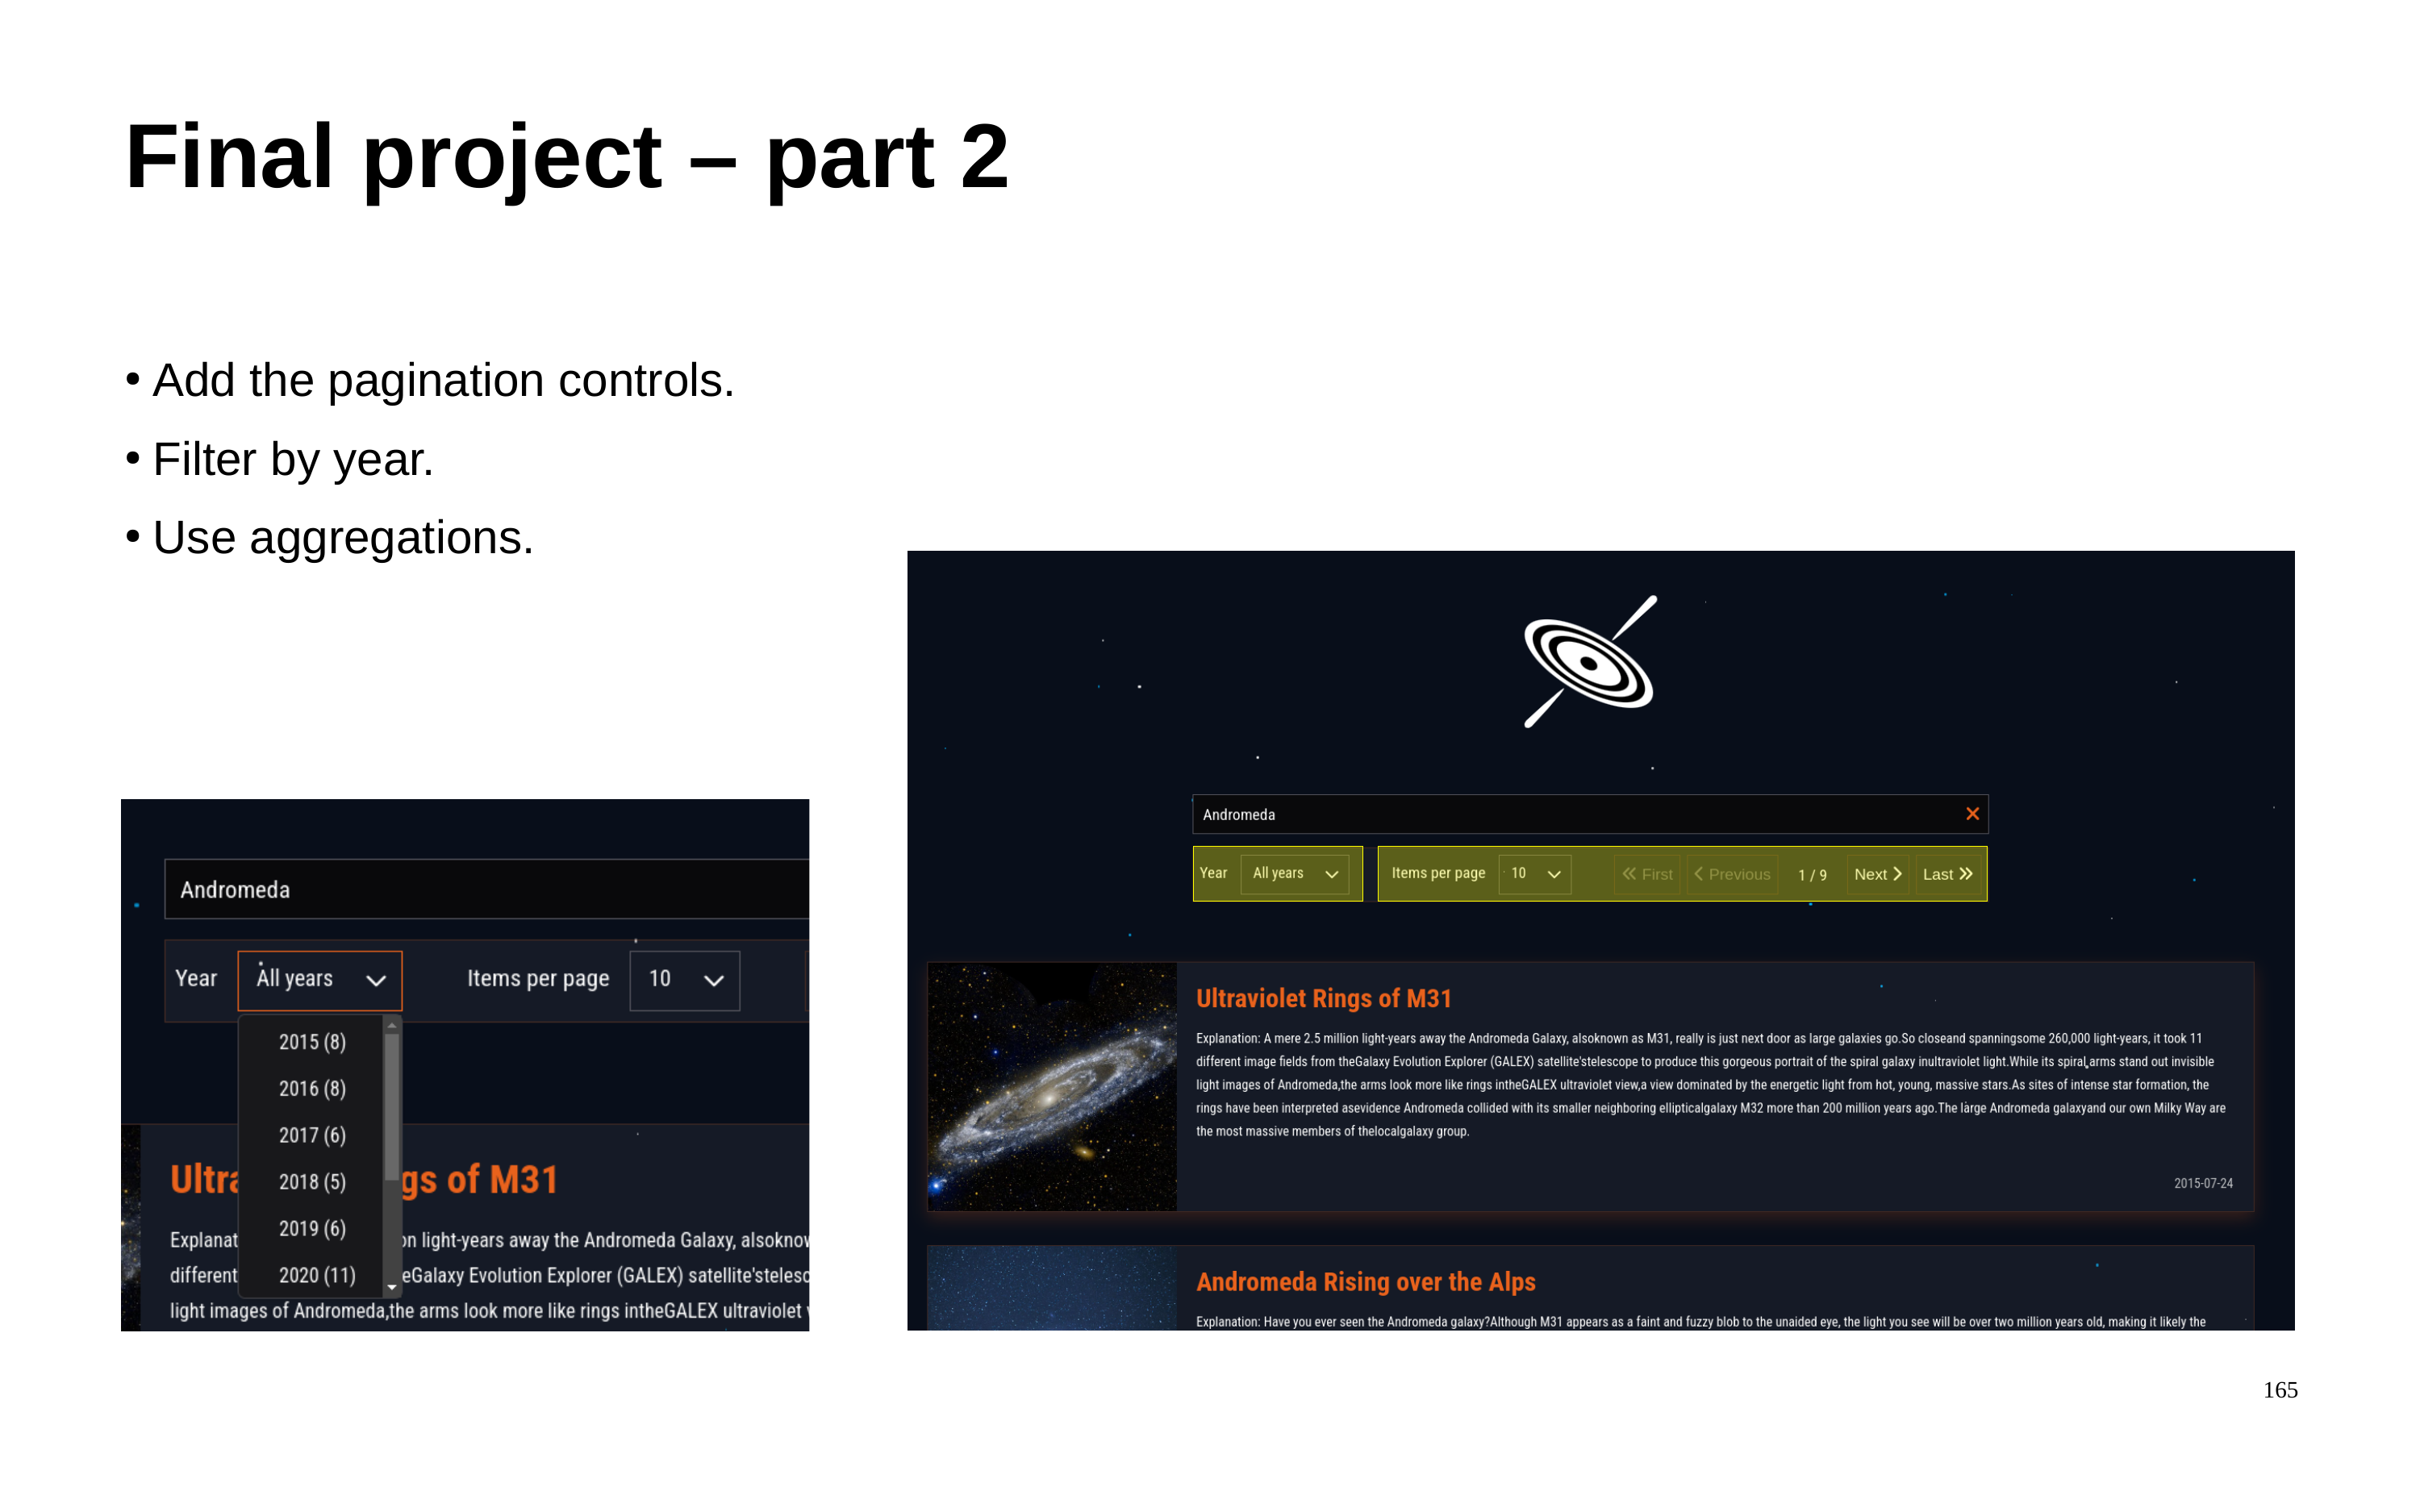

Final project – part 2
Add the pagination controls.
Filter by year.
Use aggregations.
165